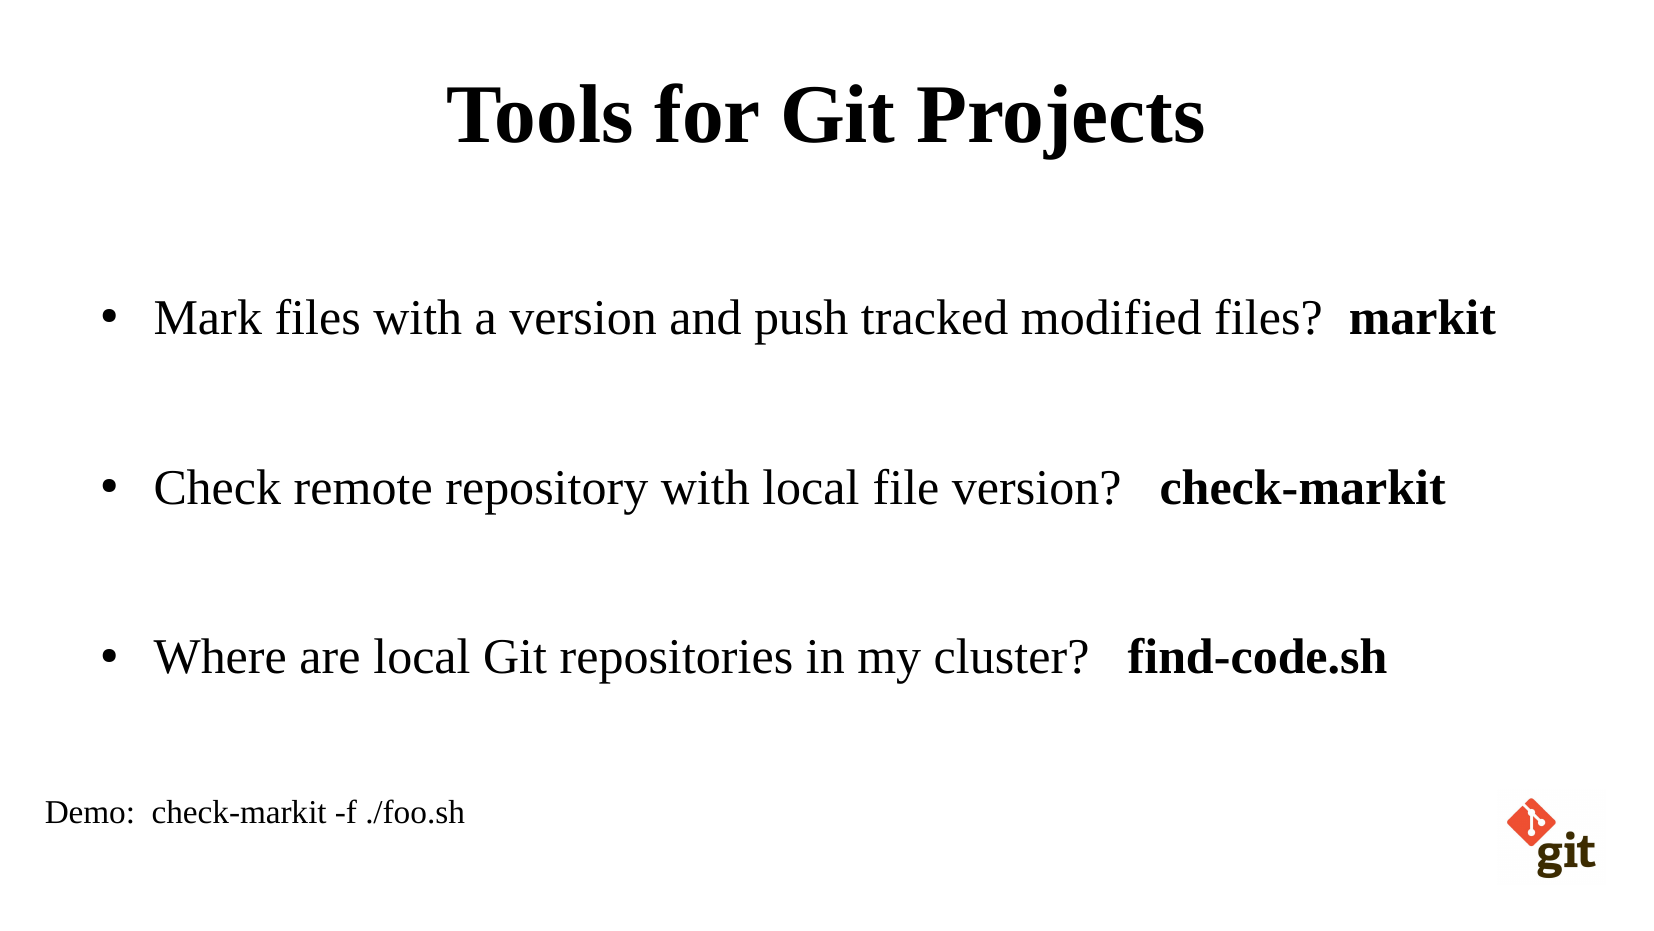

# Tools for Git Projects
Mark files with a version and push tracked modified files? markit
Check remote repository with local file version? check-markit
Where are local Git repositories in my cluster? find-code.sh
Demo: check-markit -f ./foo.sh